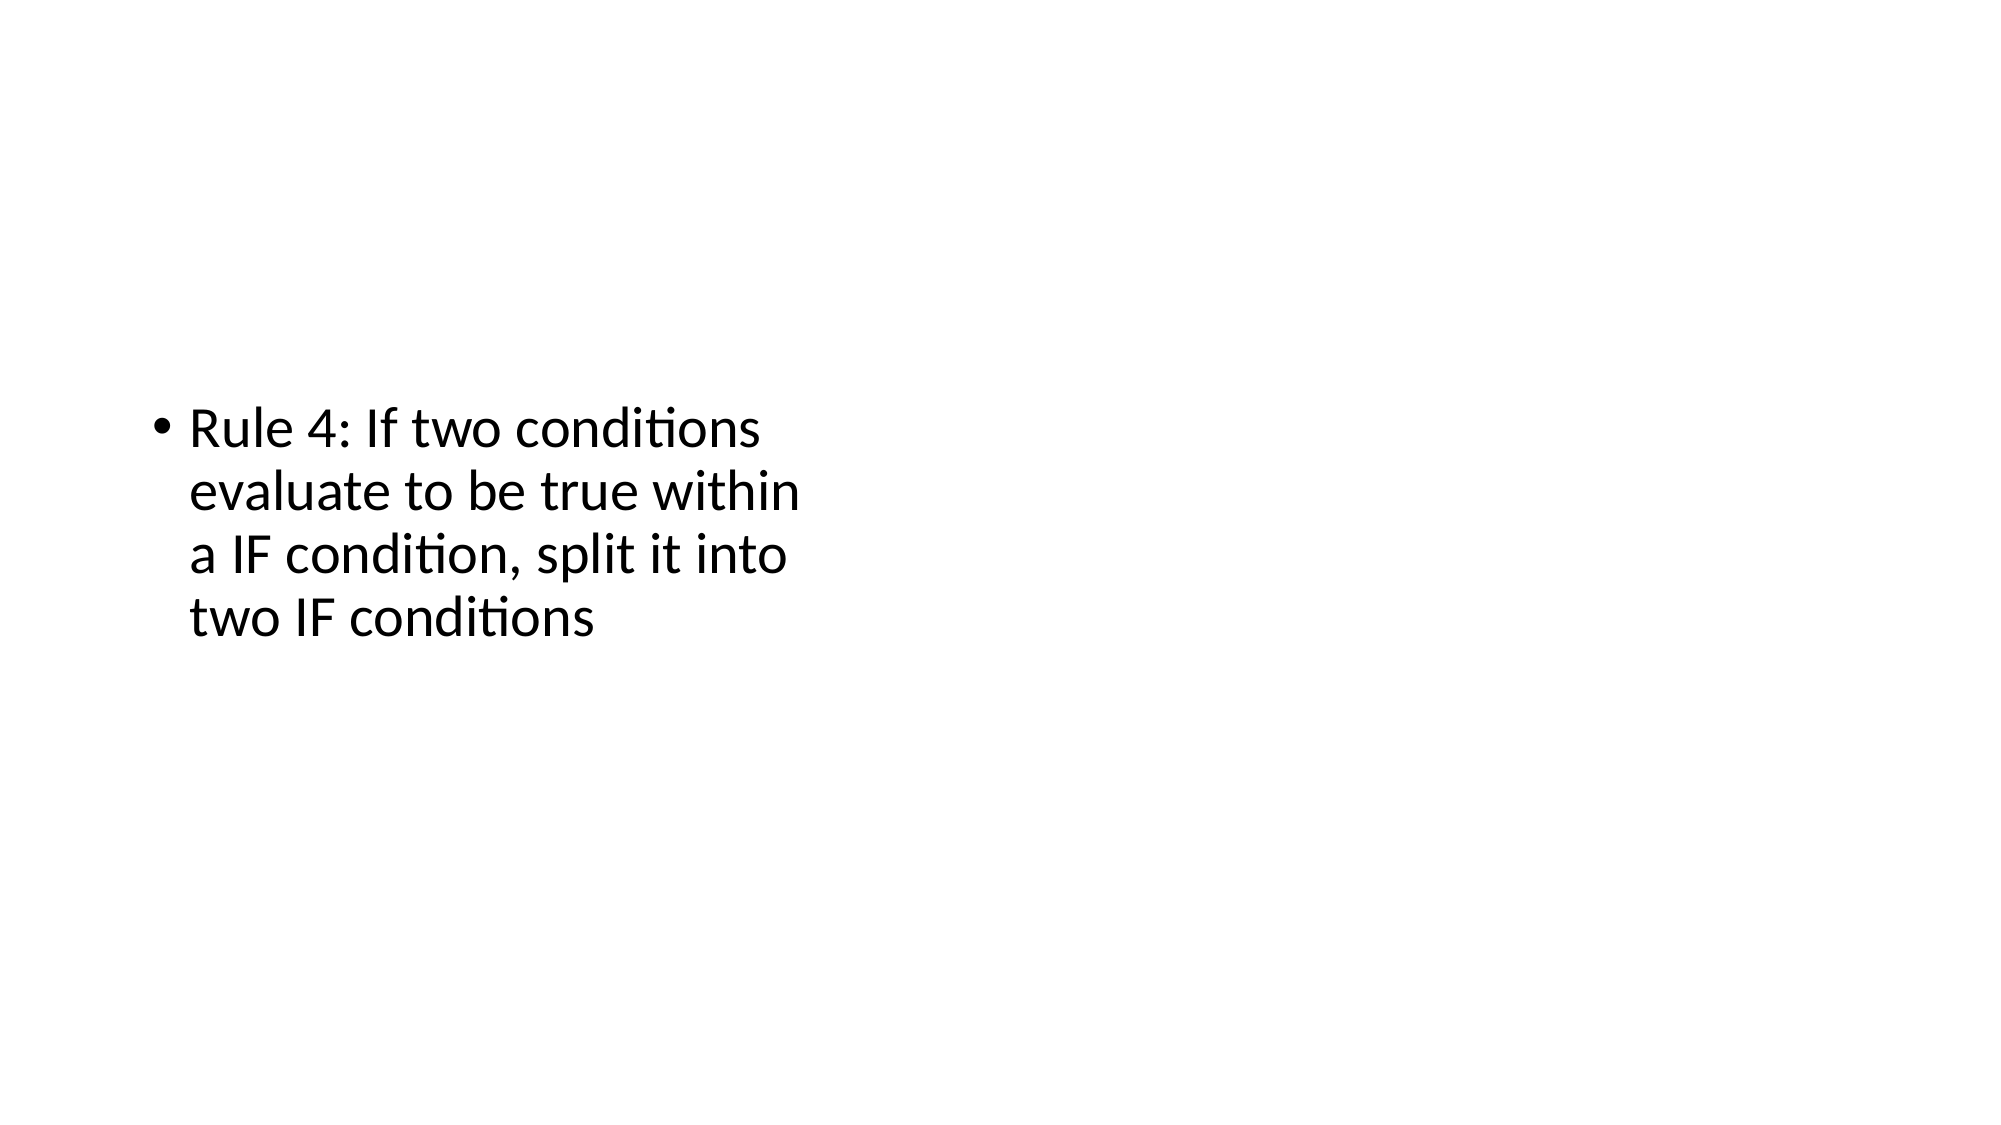

#
Rule 4: If two conditions evaluate to be true within a IF condition, split it into two IF conditions